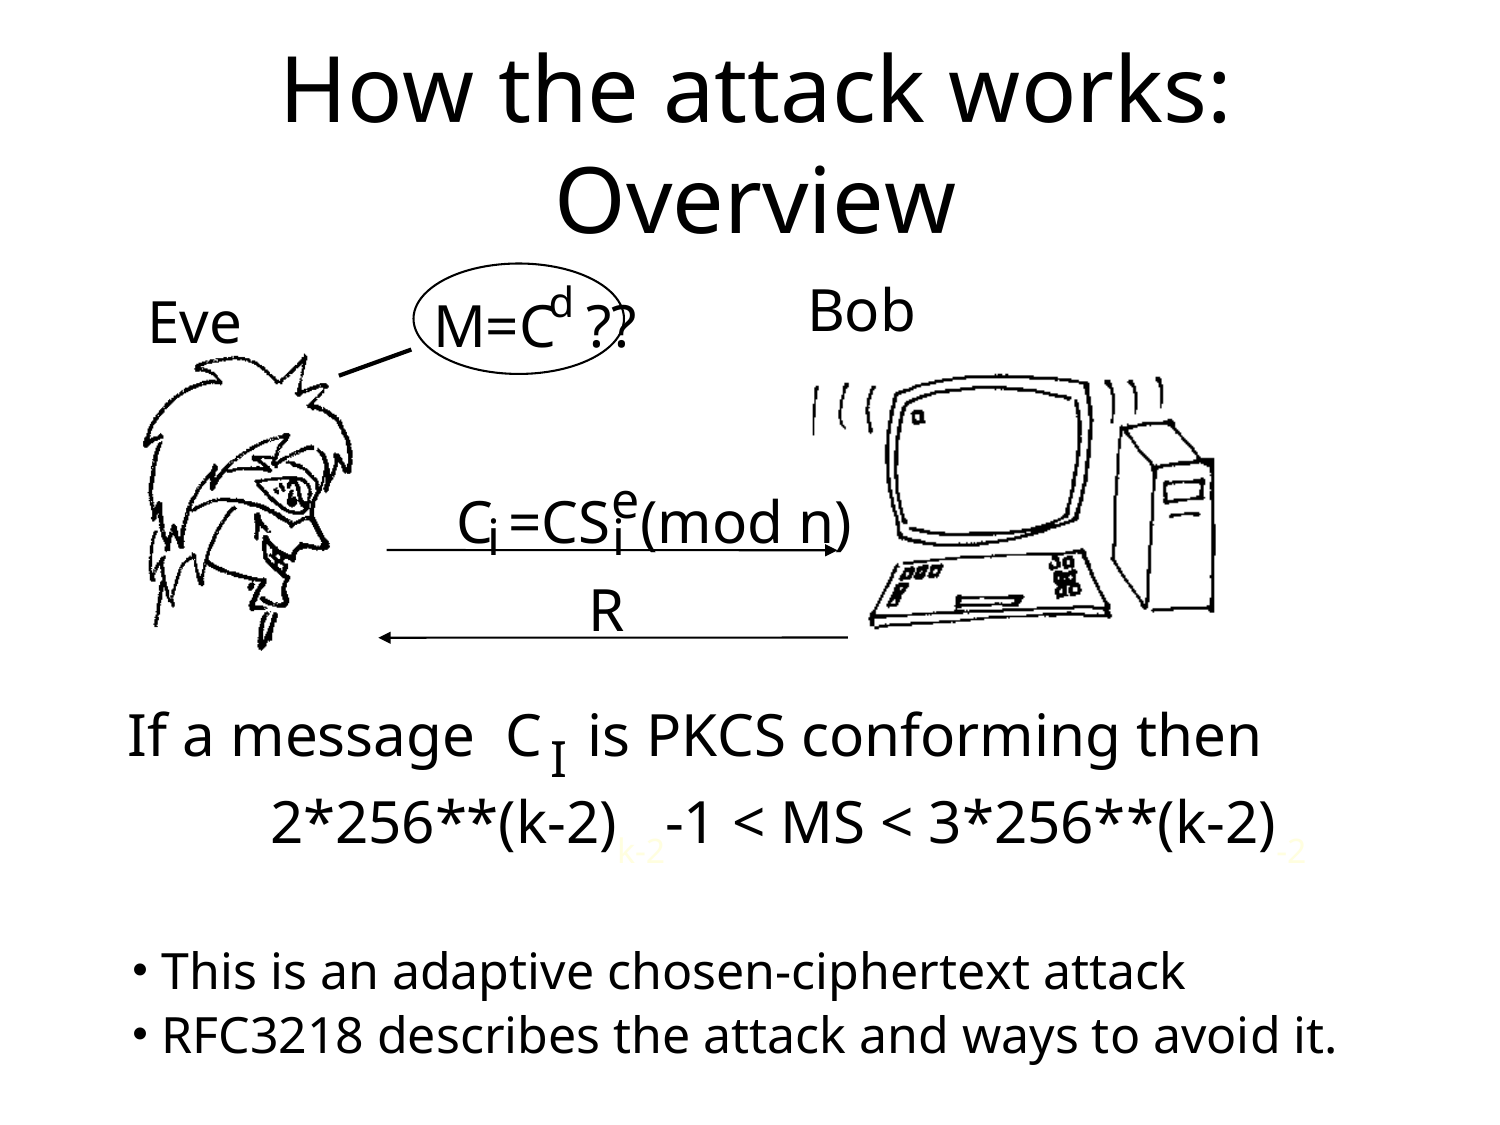

How the attack works: Overview
Bob
d
Eve
M=C ??
e
C =CS (mod n)
i
i
R
If a message C is PKCS conforming then
I
2*256**(k-2)k-2-1 < MS < 3*256**(k-2)-2
 This is an adaptive chosen-ciphertext attack
 RFC3218 describes the attack and ways to avoid it.